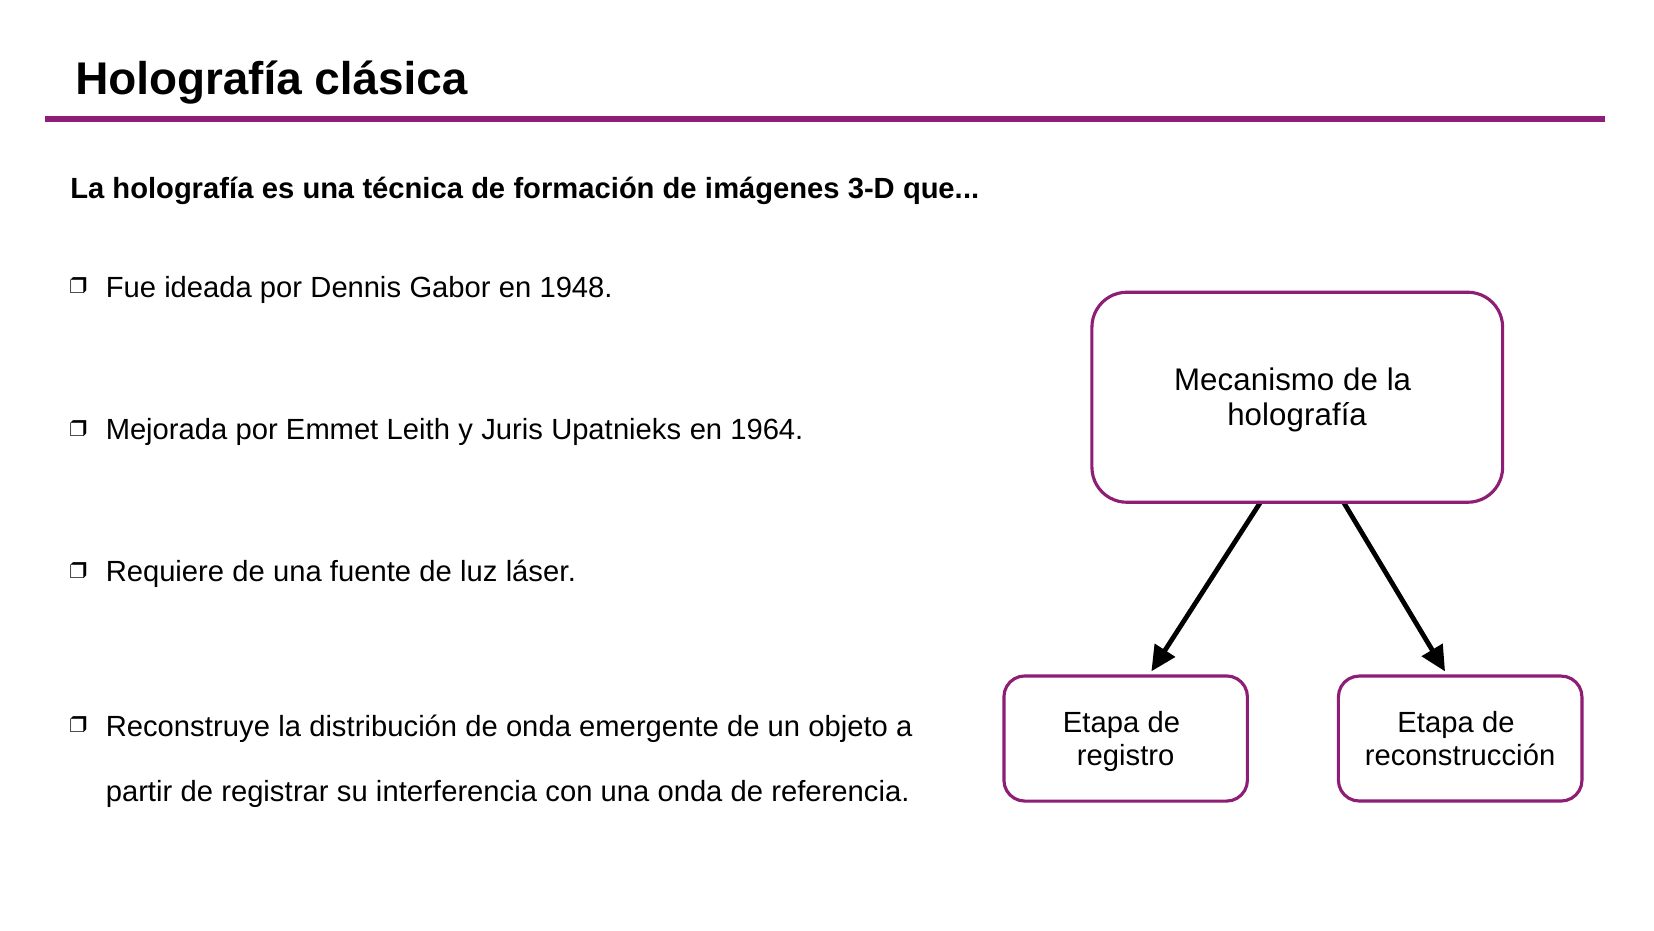

# Holografía clásica
La holografía es una técnica de formación de imágenes 3-D que...
Fue ideada por Dennis Gabor en 1948.
Mejorada por Emmet Leith y Juris Upatnieks en 1964.
Requiere de una fuente de luz láser.
Reconstruye la distribución de onda emergente de un objeto a partir de registrar su interferencia con una onda de referencia.
Mecanismo de la
holografía
Etapa de
registro
Etapa de
reconstrucción